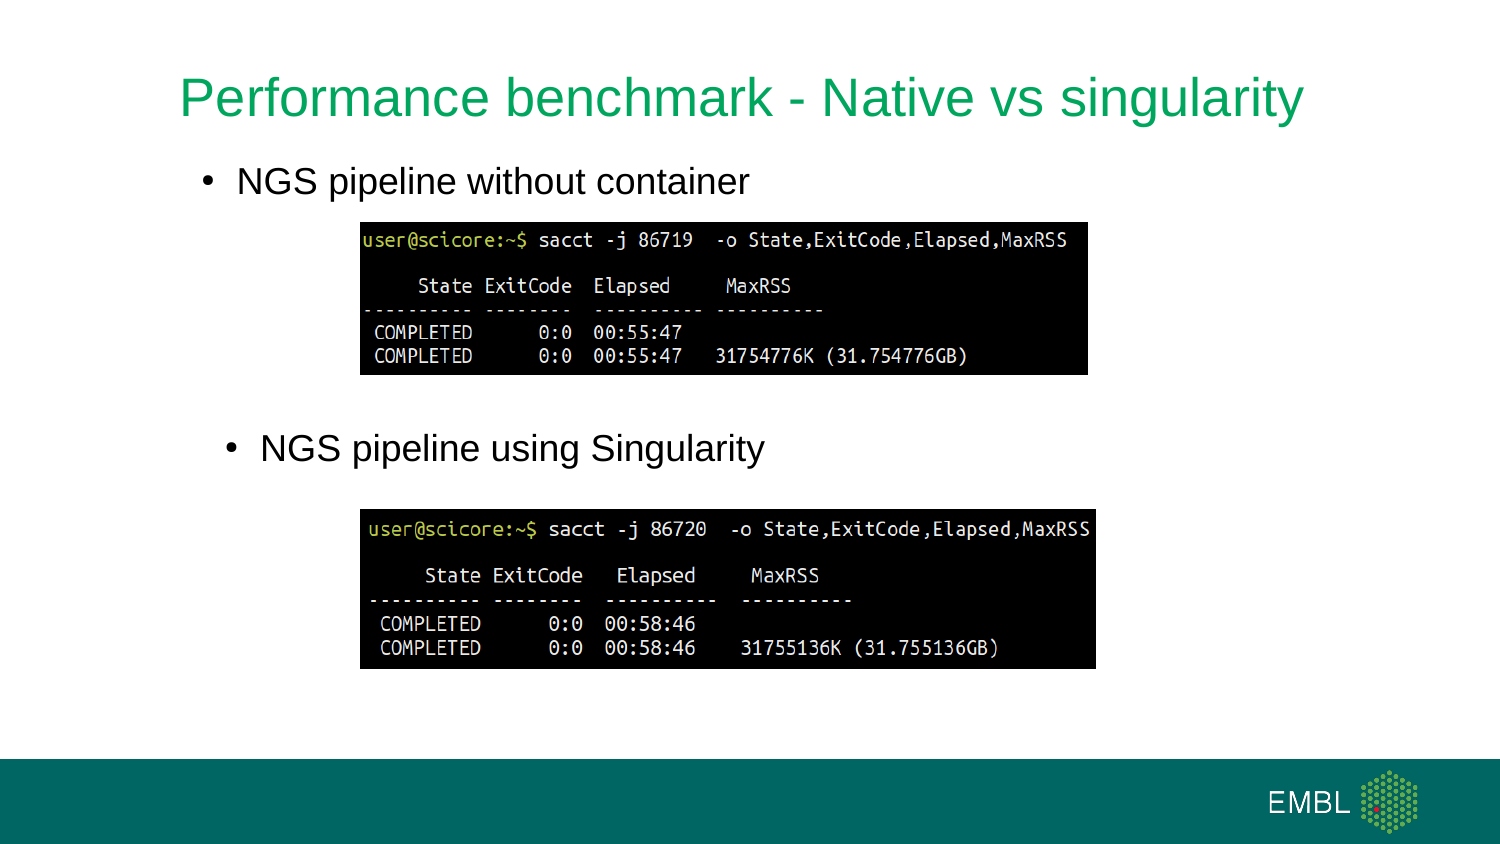

Performance benchmark - Native vs singularity
NGS pipeline without container
NGS pipeline using Singularity